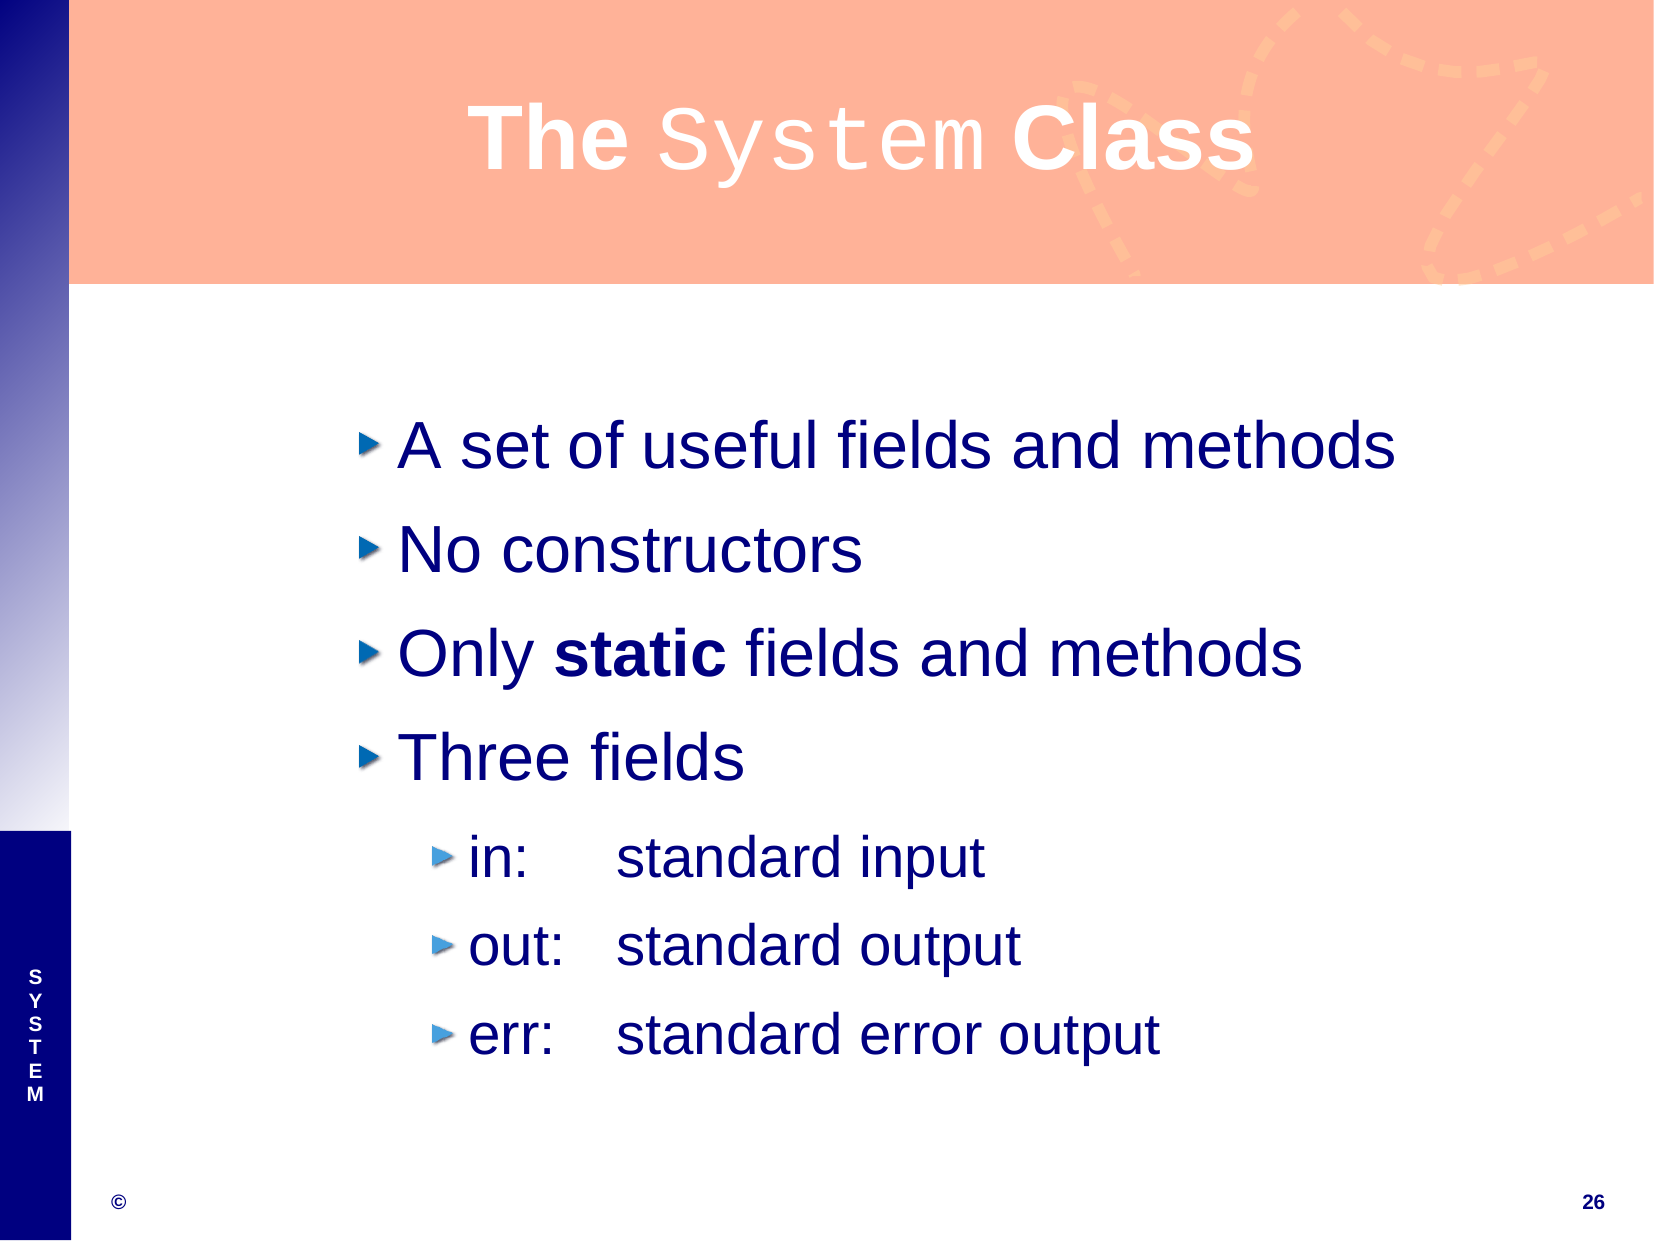

The System Class
# A set of useful fields and methods
No constructors
Only static fields and methods
Three fields
in:		standard input
out:	standard output
err:	standard error output
S
Y
S
T
E
M